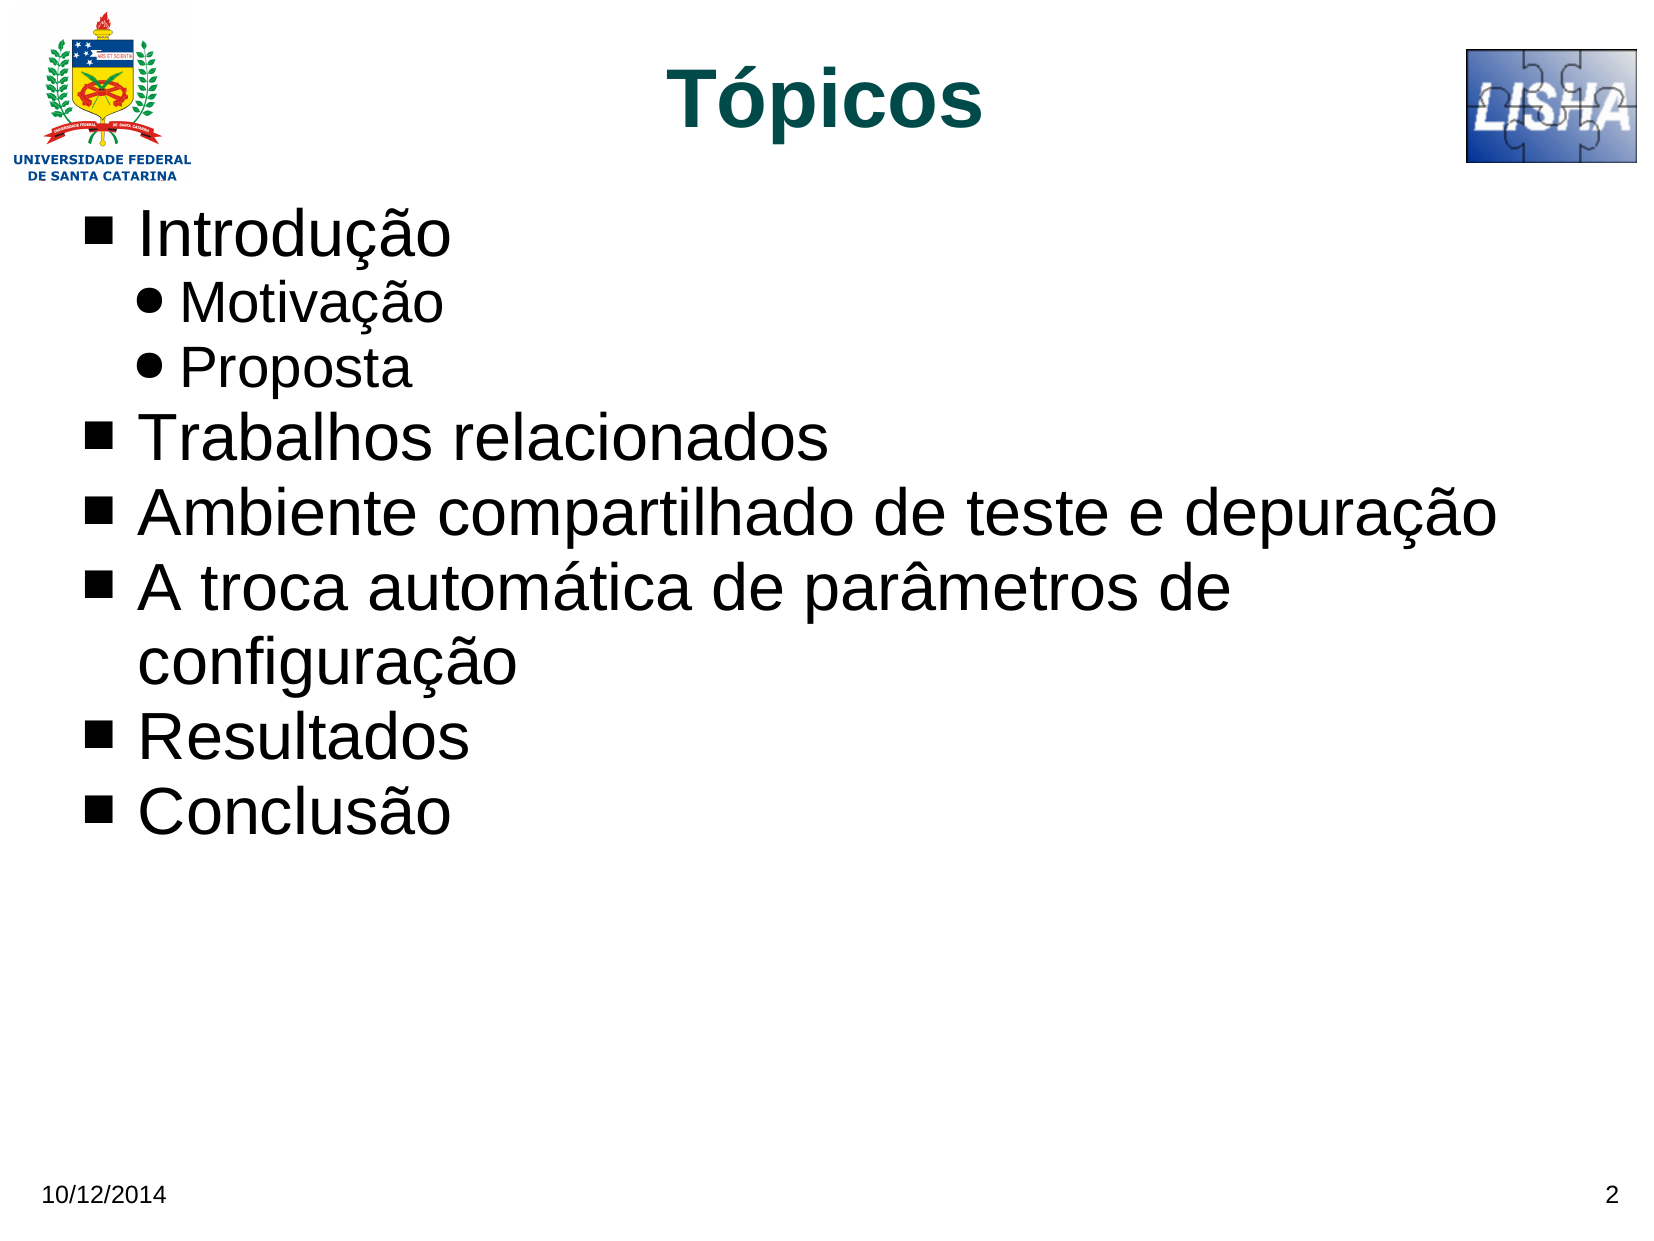

# Tópicos
Introdução
Motivação
Proposta
Trabalhos relacionados
Ambiente compartilhado de teste e depuração
A troca automática de parâmetros de configuração
Resultados
Conclusão